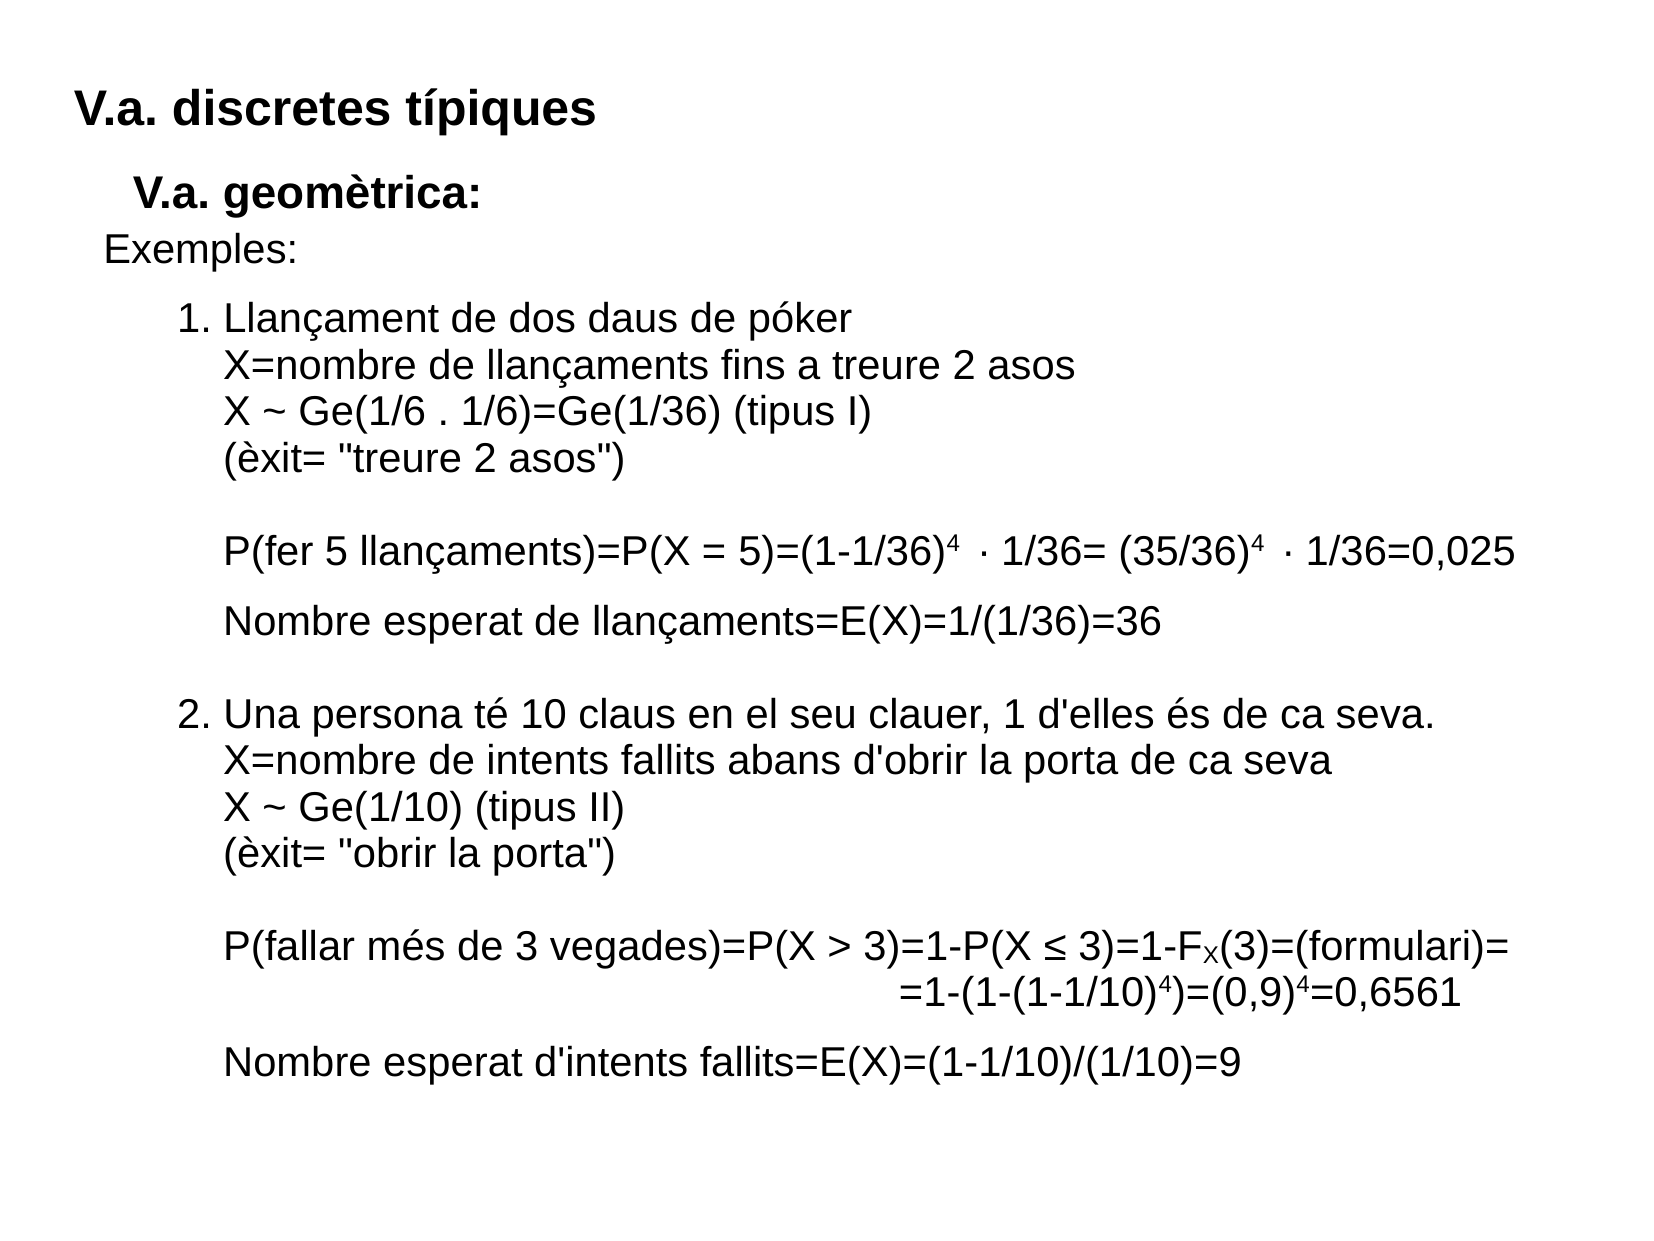

V.a. discretes típiques
V.a. geomètrica:
Exemples:
	1. Llançament de dos daus de póker
	 X=nombre de llançaments fins a treure 2 asos
	 X ~ Ge(1/6 . 1/6)=Ge(1/36) (tipus I)
 	 (èxit= "treure 2 asos")
	 P(fer 5 llançaments)=P(X = 5)=(1-1/36)4 ∙ 1/36= (35/36)4 ∙ 1/36=0,025
	 Nombre esperat de llançaments=E(X)=1/(1/36)=36
	2. Una persona té 10 claus en el seu clauer, 1 d'elles és de ca seva.
	 X=nombre de intents fallits abans d'obrir la porta de ca seva
	 X ~ Ge(1/10) (tipus II)
	 (èxit= "obrir la porta")
	 P(fallar més de 3 vegades)=P(X > 3)=1-P(X ≤ 3)=1-FX(3)=(formulari)=
										 =1-(1-(1-1/10)4)=(0,9)4=0,6561
	 Nombre esperat d'intents fallits=E(X)=(1-1/10)/(1/10)=9